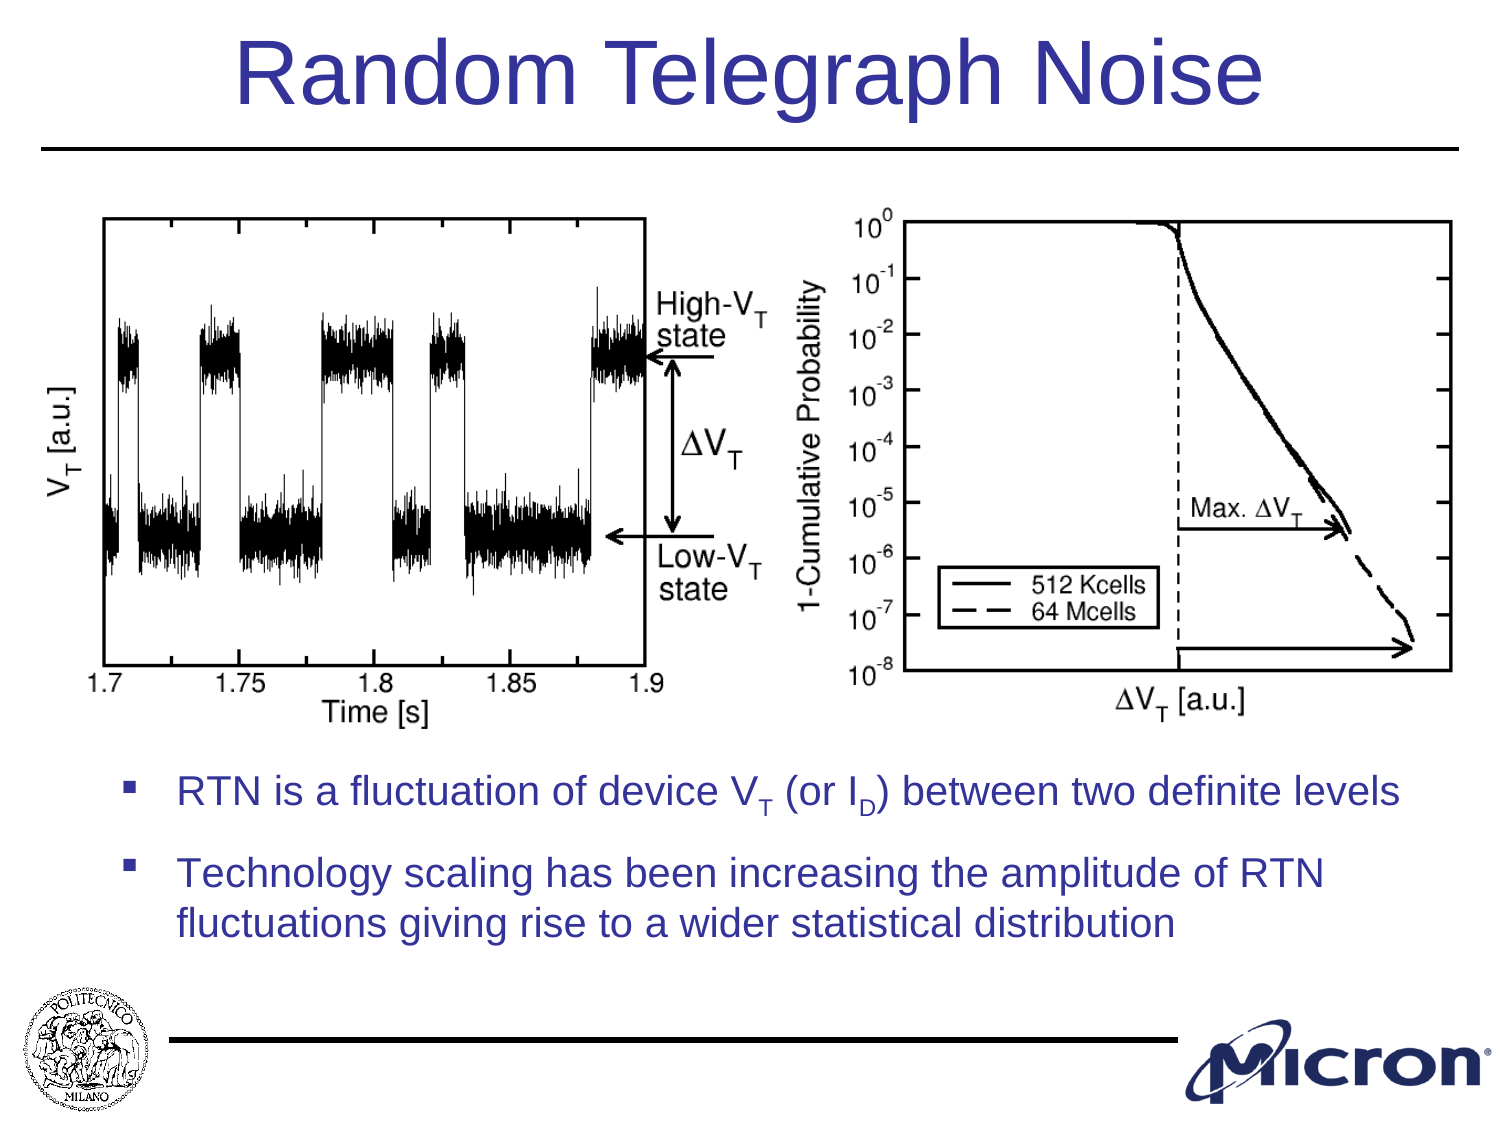

# Random Telegraph Noise
RTN is a fluctuation of device VT (or ID) between two definite levels
Technology scaling has been increasing the amplitude of RTN fluctuations giving rise to a wider statistical distribution